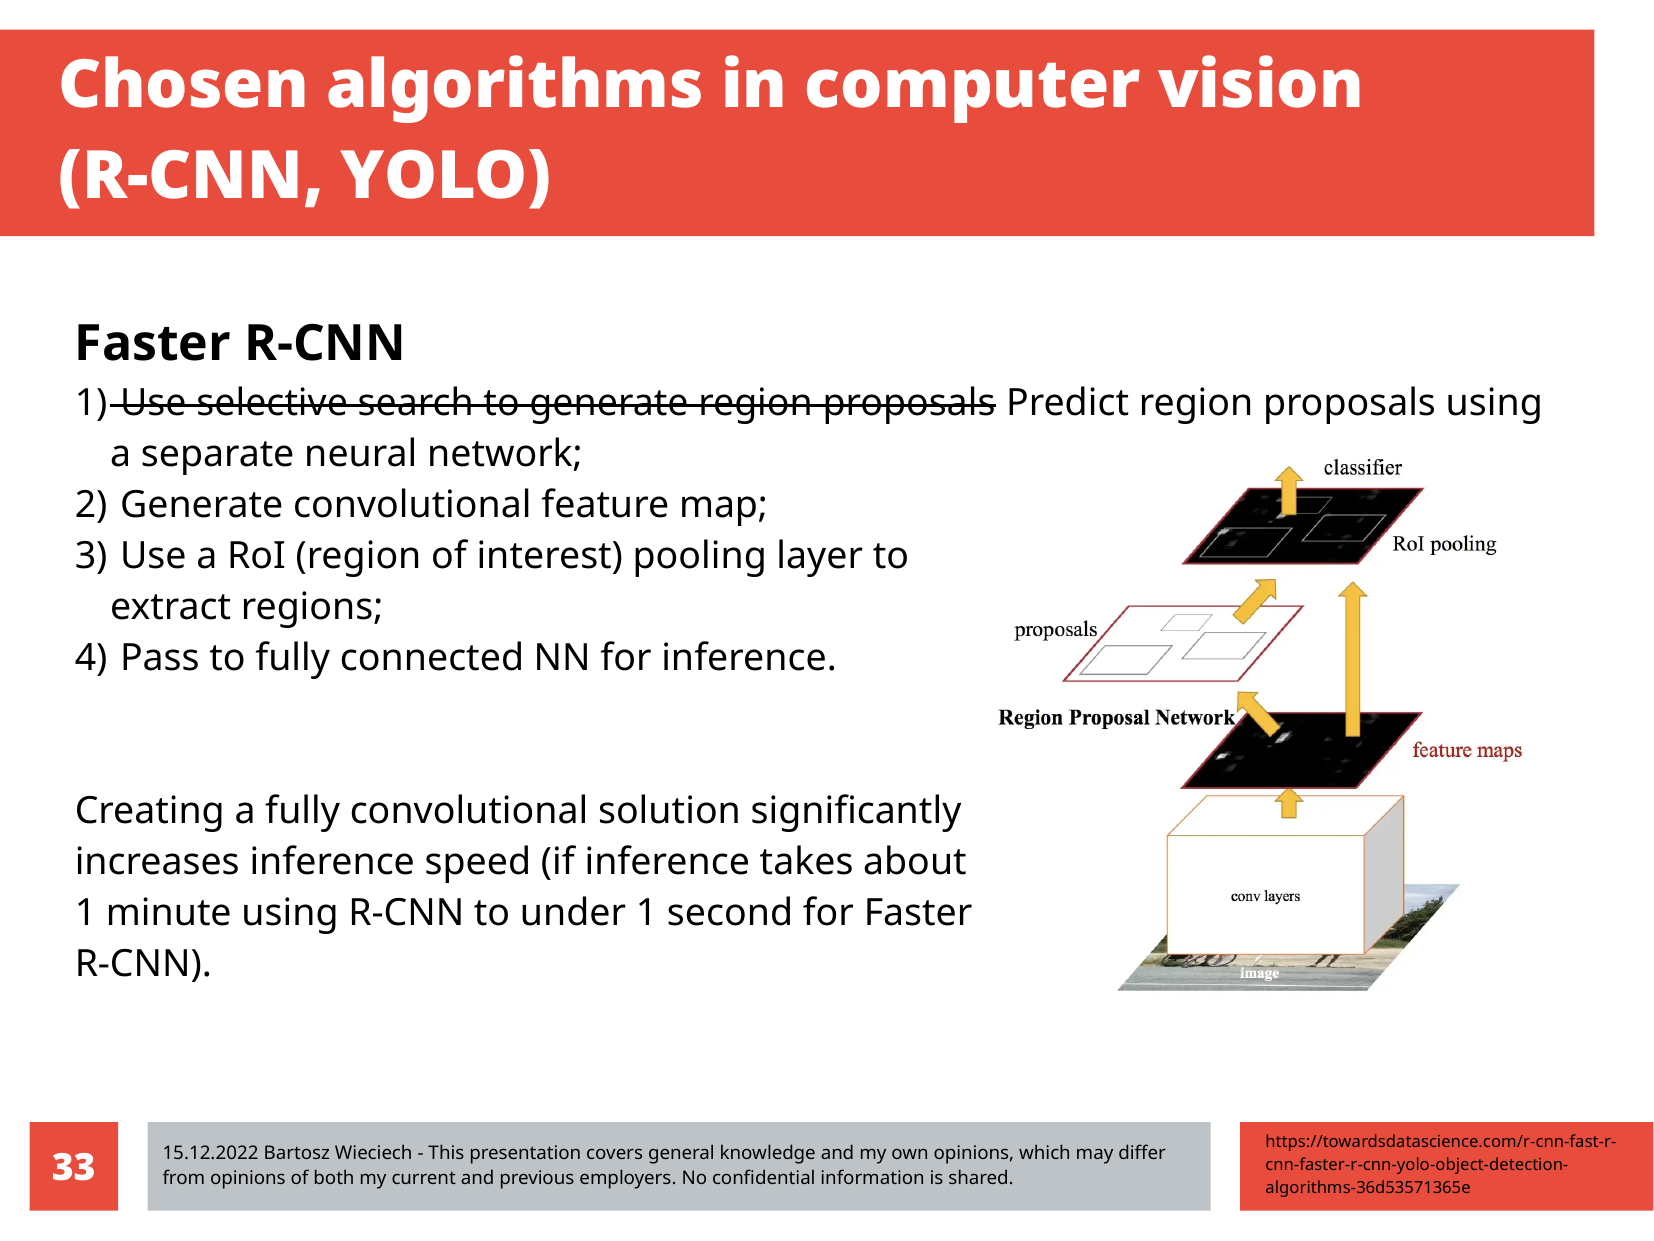

# Chosen algorithms in computer vision (R-CNN, YOLO)
Faster R-CNN
 Use selective search to generate region proposals Predict region proposals using a separate neural network;
 Generate convolutional feature map;
 Use a RoI (region of interest) pooling layer to
extract regions;
 Pass to fully connected NN for inference.
Creating a fully convolutional solution significantly
increases inference speed (if inference takes about
1 minute using R-CNN to under 1 second for Faster
R-CNN).
33
https://towardsdatascience.com/r-cnn-fast-r-cnn-faster-r-cnn-yolo-object-detection-algorithms-36d53571365e